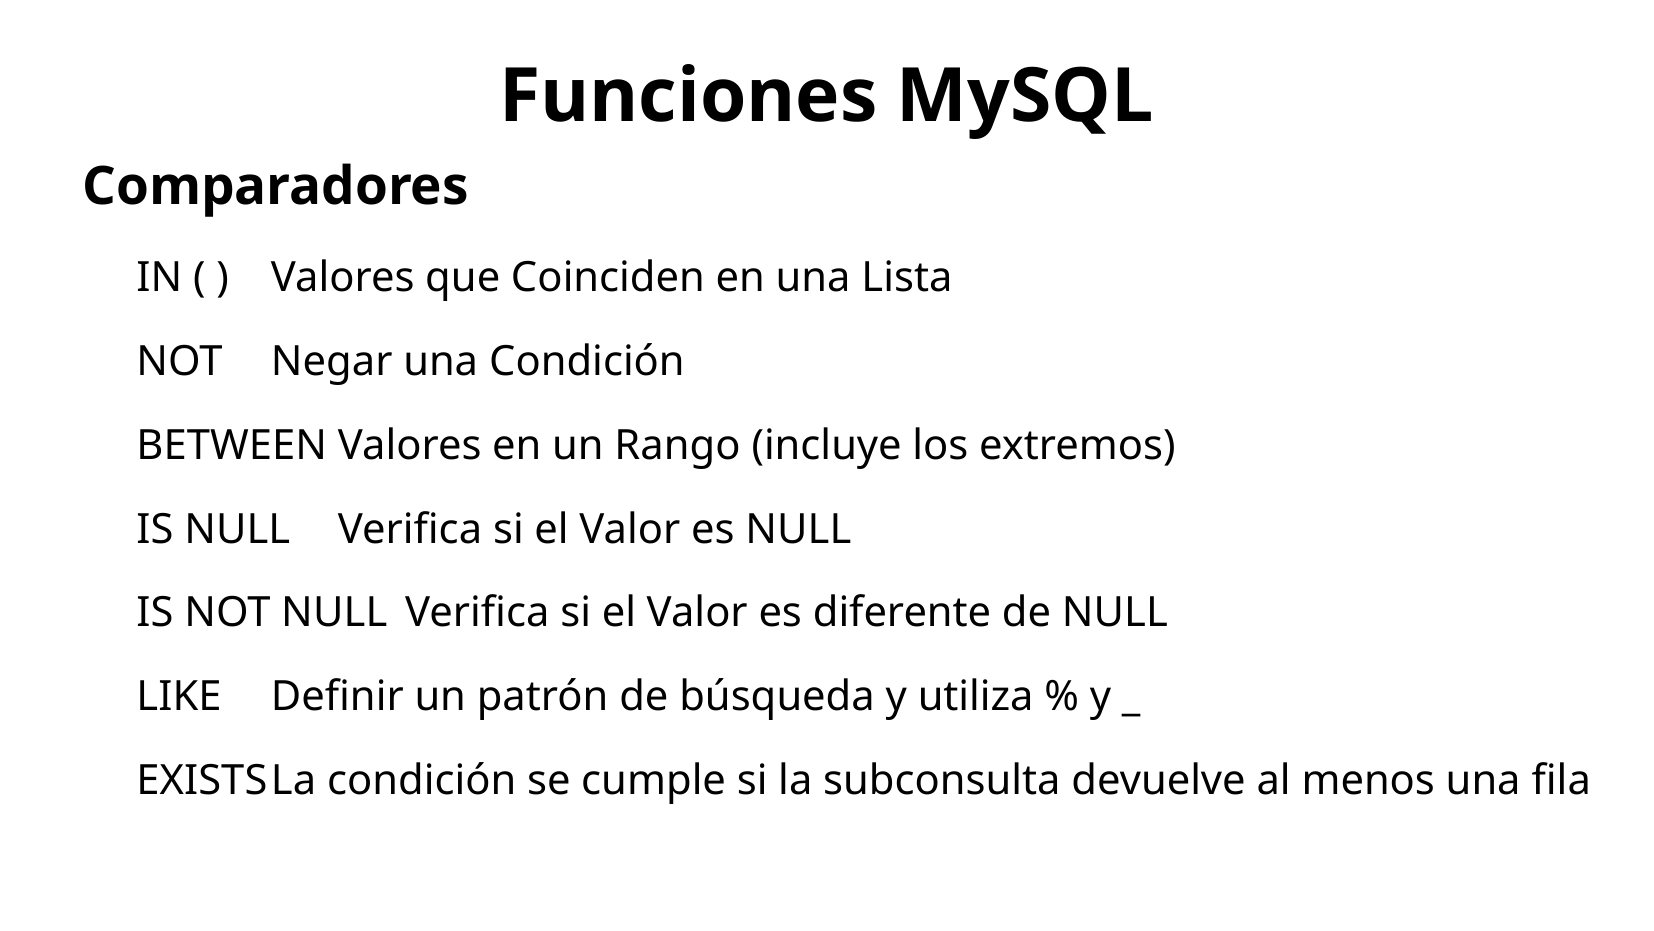

# Funciones MySQL
Comparadores
IN ( )	Valores que Coinciden en una Lista
NOT	Negar una Condición
BETWEEN	Valores en un Rango (incluye los extremos)
IS NULL	Verifica si el Valor es NULL
IS NOT NULL	Verifica si el Valor es diferente de NULL
LIKE	Definir un patrón de búsqueda y utiliza % y _
EXISTS	La condición se cumple si la subconsulta devuelve al menos una fila